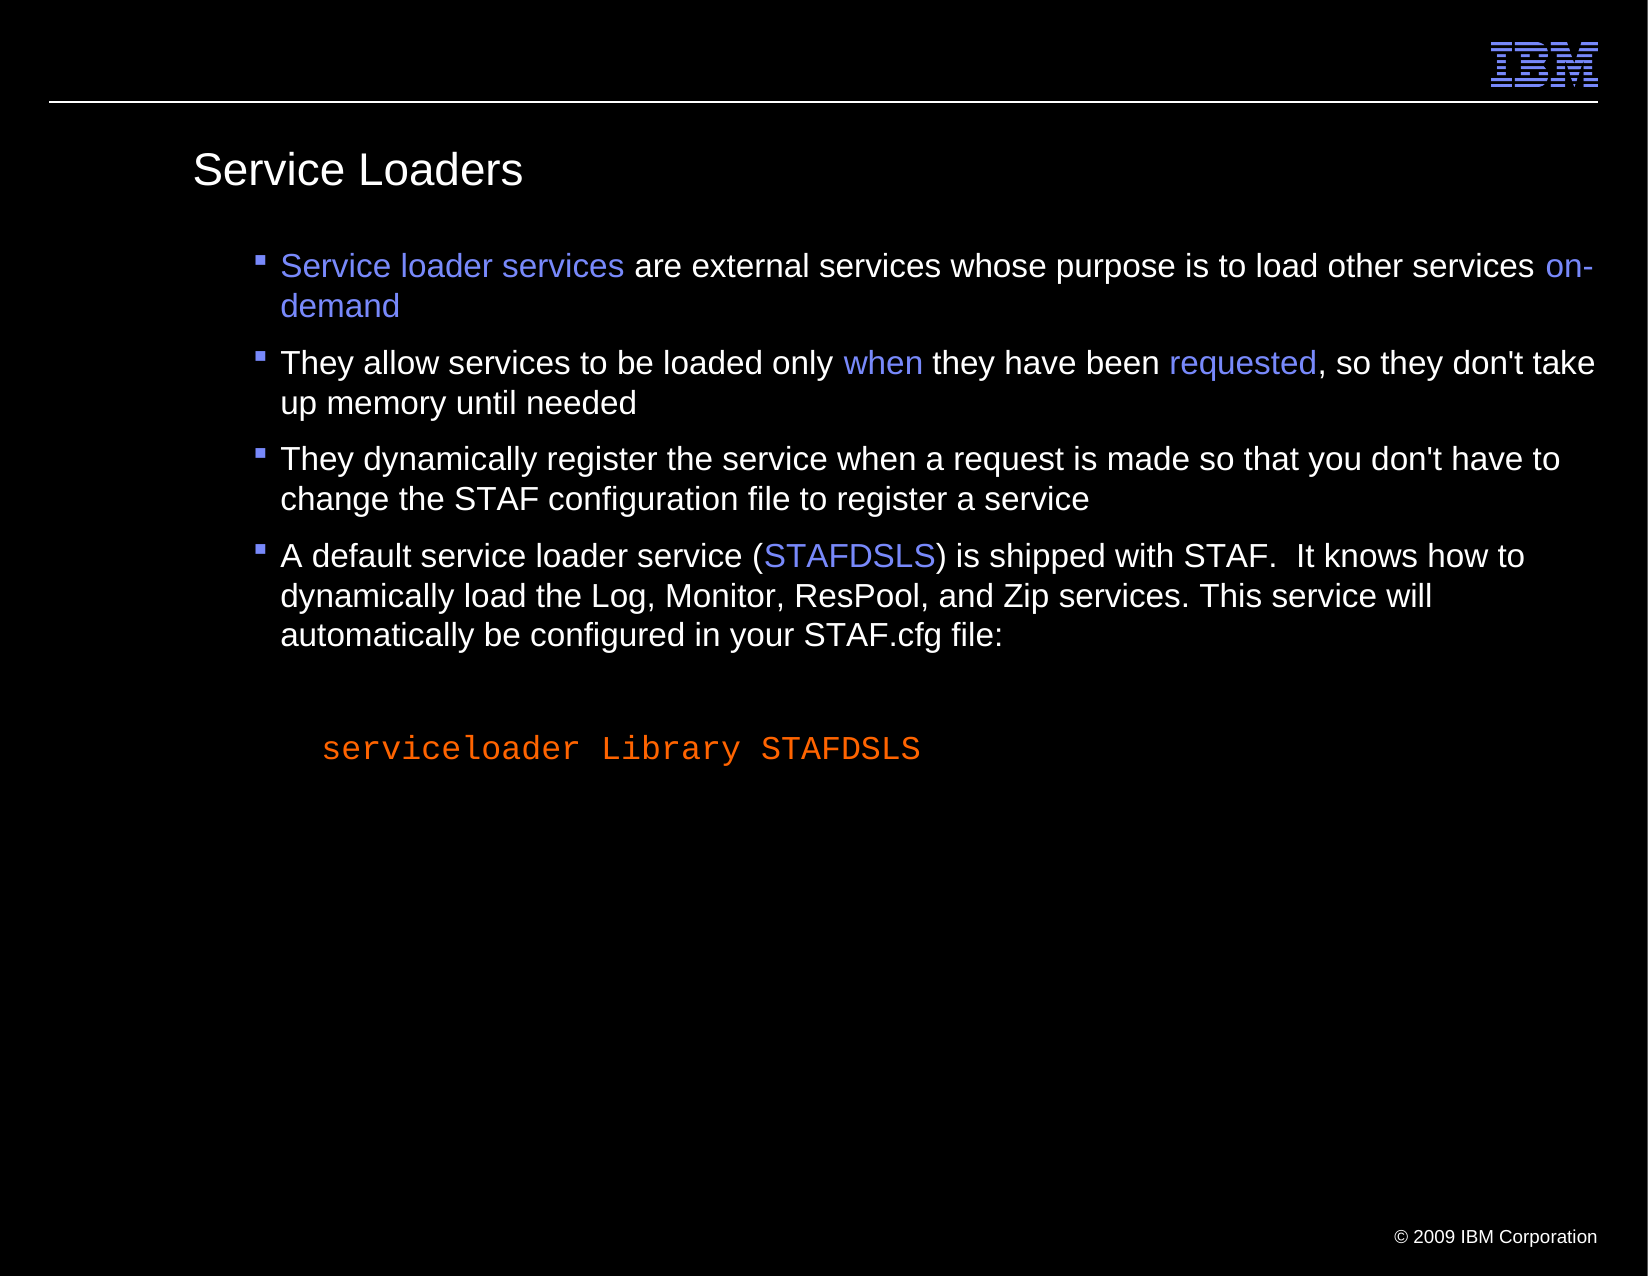

# Service Loaders
Service loader services are external services whose purpose is to load other services on-demand
They allow services to be loaded only when they have been requested, so they don't take up memory until needed
They dynamically register the service when a request is made so that you don't have to change the STAF configuration file to register a service
A default service loader service (STAFDSLS) is shipped with STAF. It knows how to dynamically load the Log, Monitor, ResPool, and Zip services. This service will automatically be configured in your STAF.cfg file:
serviceloader Library STAFDSLS